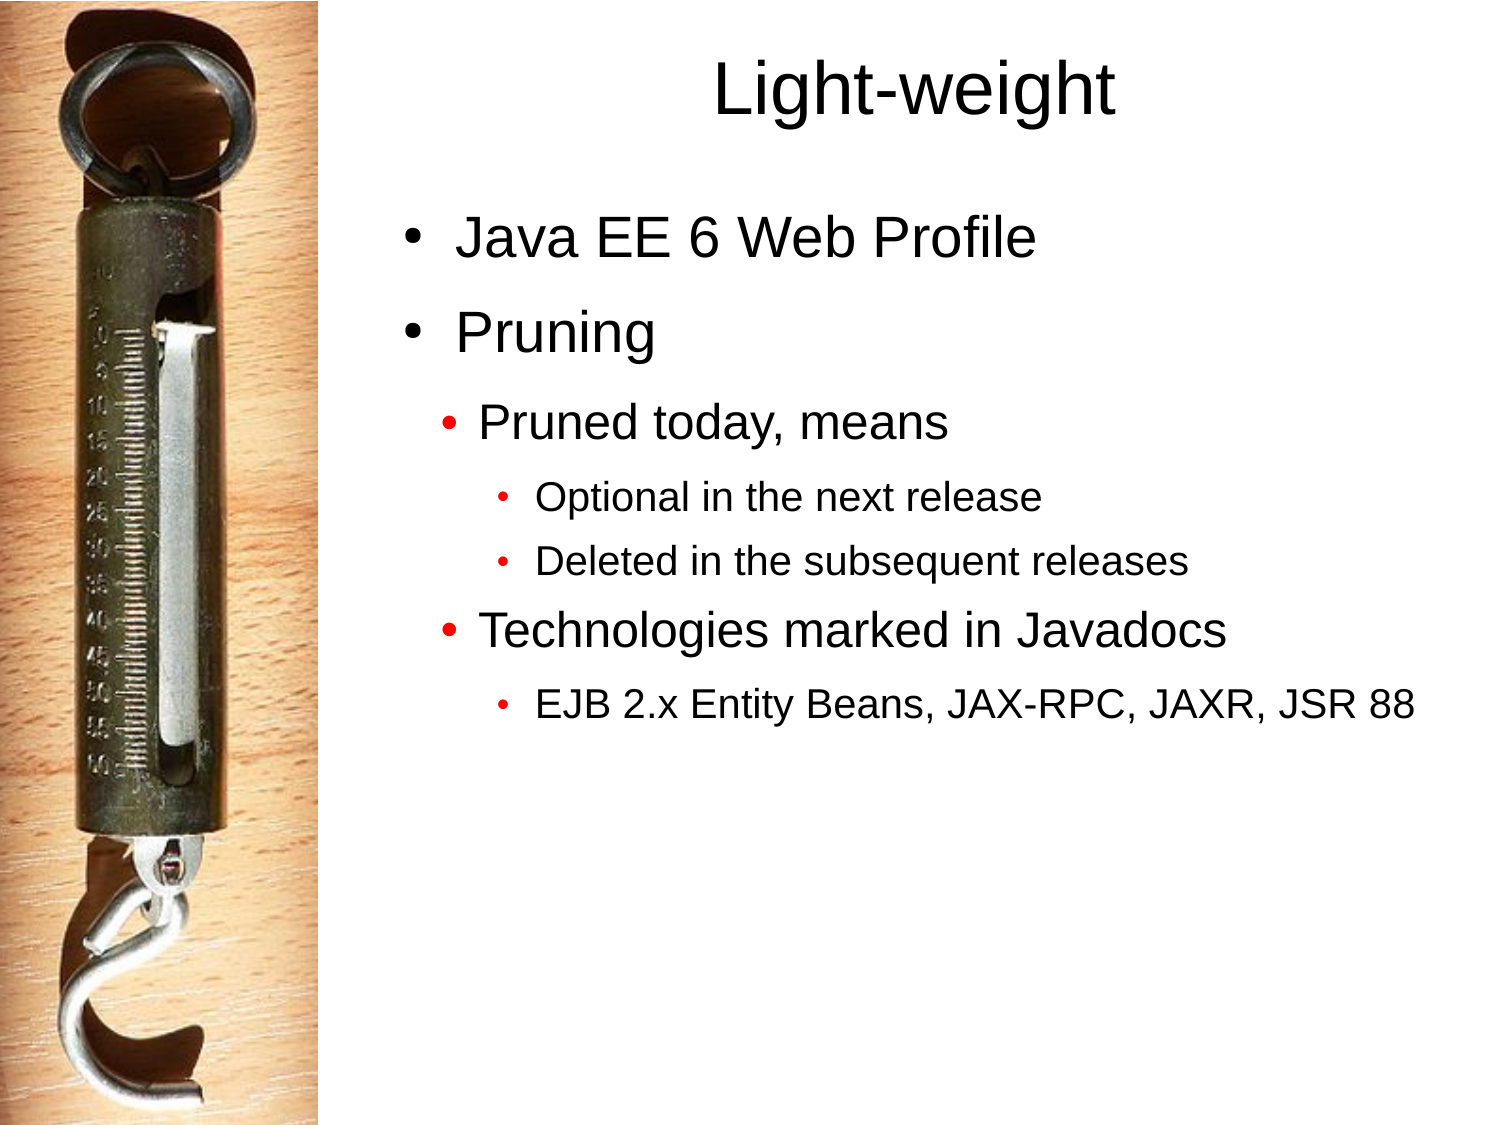

Light-weight
# Java EE 6 Web Profile
Pruning
Pruned today, means
Optional in the next release
Deleted in the subsequent releases
Technologies marked in Javadocs
EJB 2.x Entity Beans, JAX-RPC, JAXR, JSR 88